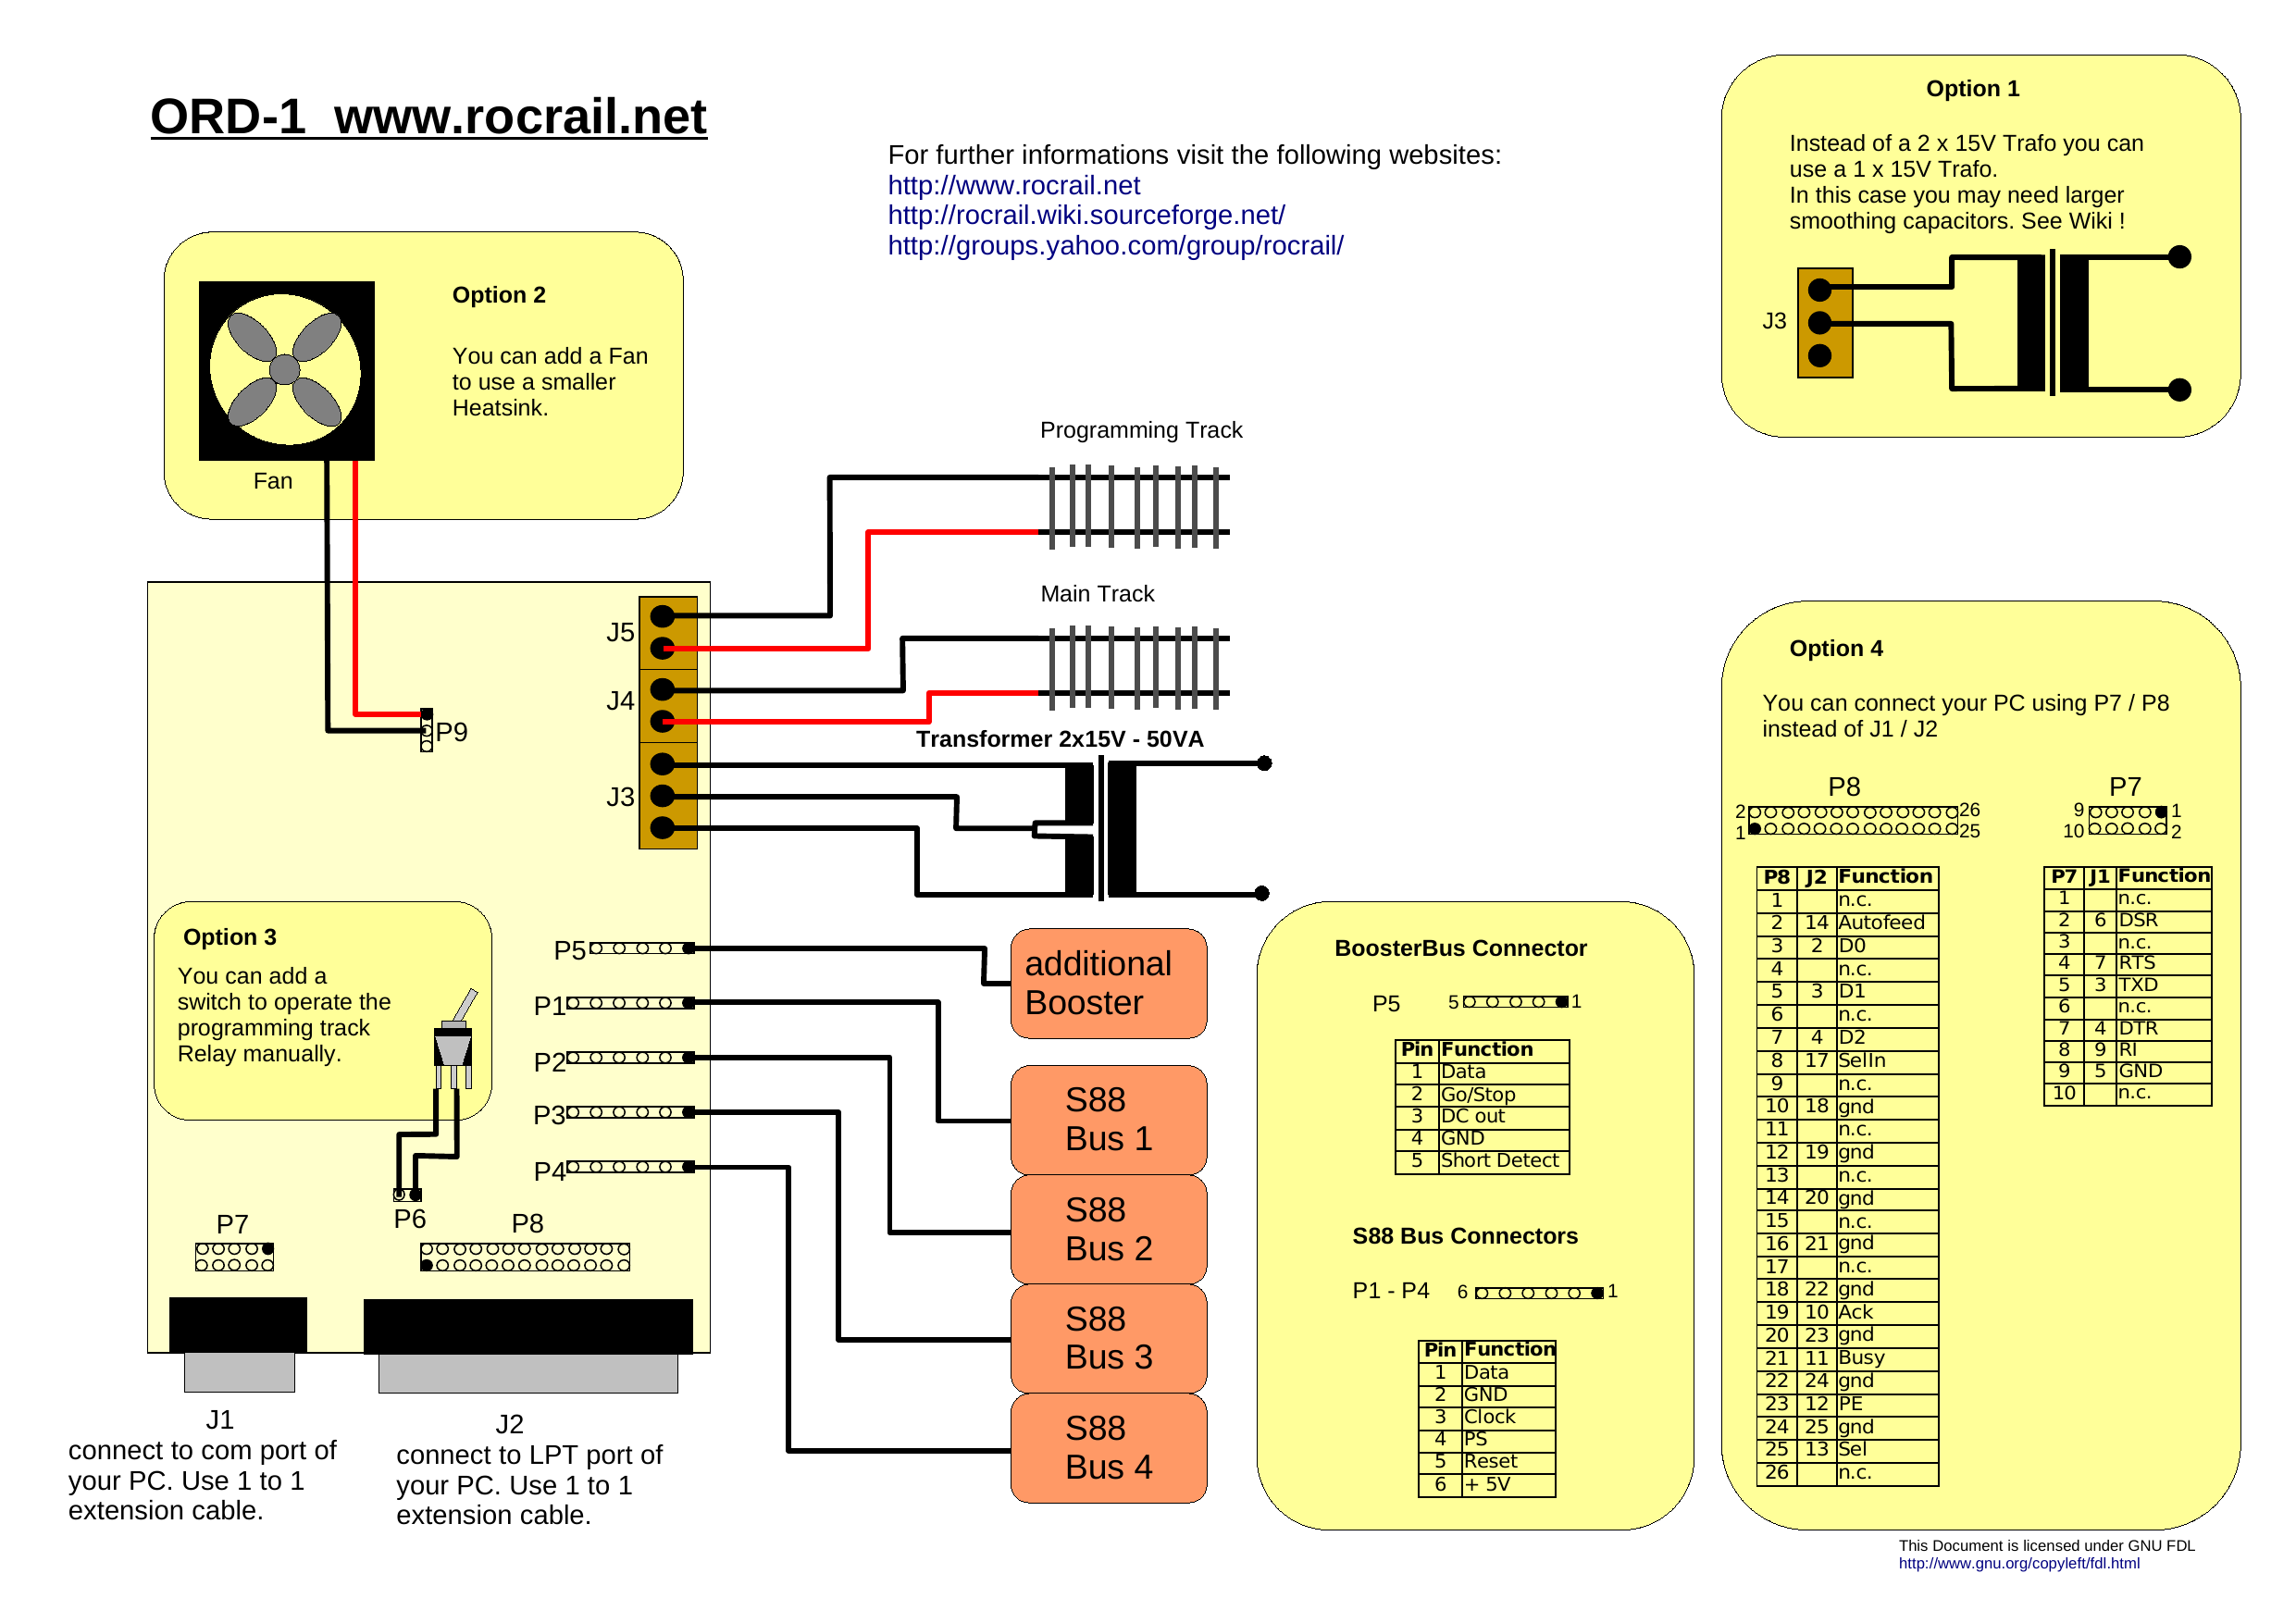

Option 1
ORD-1 www.rocrail.net
Instead of a 2 x 15V Trafo you can use a 1 x 15V Trafo.
In this case you may need larger smoothing capacitors. See Wiki !
For further informations visit the following websites:
http://www.rocrail.net
http://rocrail.wiki.sourceforge.net/
http://groups.yahoo.com/group/rocrail/
Fan
Option 2
J3
You can add a Fan to use a smaller Heatsink.
Programming Track
Main Track
J5
Option 4
J4
You can connect your PC using P7 / P8 instead of J1 / J2
P9
Transformer 2x15V - 50VA
P8
26
25
2
1
P7
 9
10
1
2
J3
Option 3
P5
additional
Booster
BoosterBus Connector
You can add a switch to operate the programming track Relay manually.
P1
P5
1
5
P2
S88
Bus 1
P3
P4
S88
Bus 2
P6
P8
P7
S88 Bus Connectors
P1 - P4
1
6
S88
Bus 3
 J1
connect to com port of your PC. Use 1 to 1 extension cable.
S88
Bus 4
 J2
connect to LPT port of your PC. Use 1 to 1 extension cable.
This Document is licensed under GNU FDL
http://www.gnu.org/copyleft/fdl.html